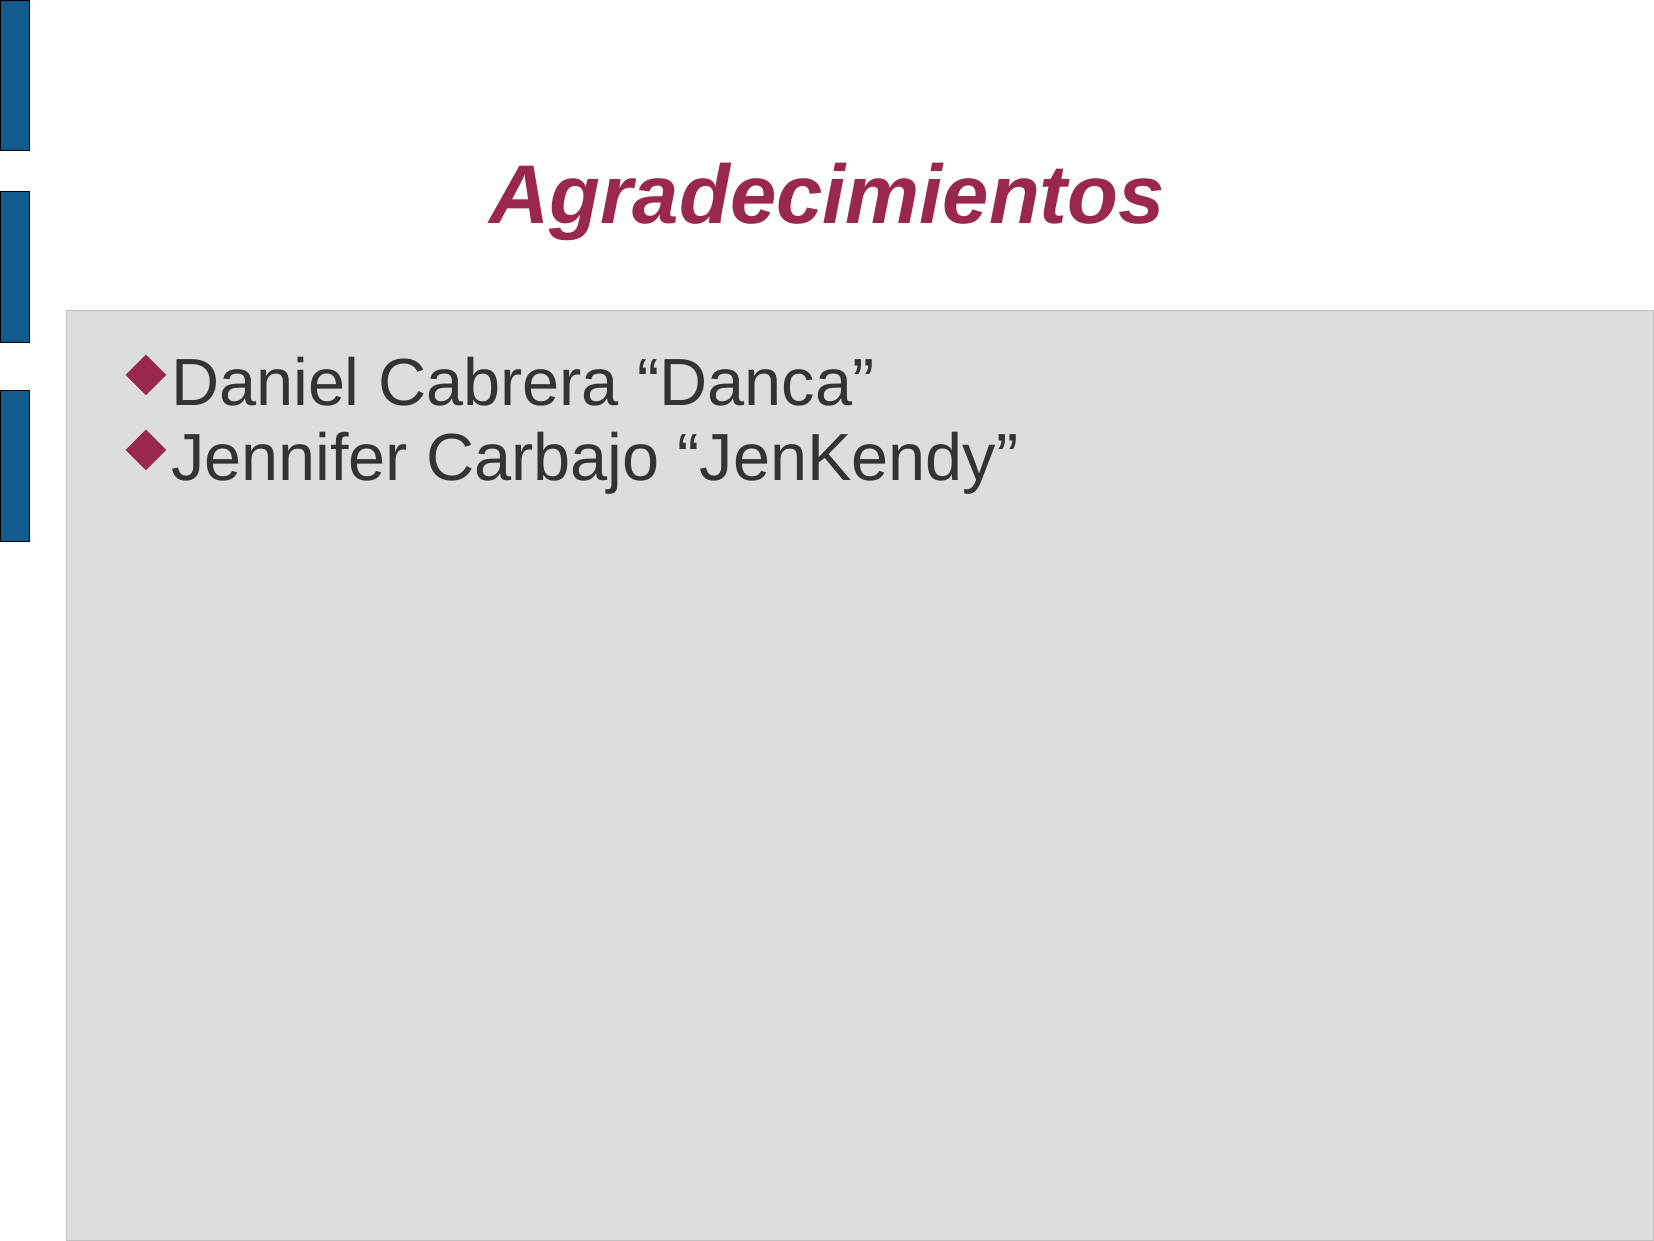

# Agradecimientos
Daniel Cabrera “Danca”
Jennifer Carbajo “JenKendy”